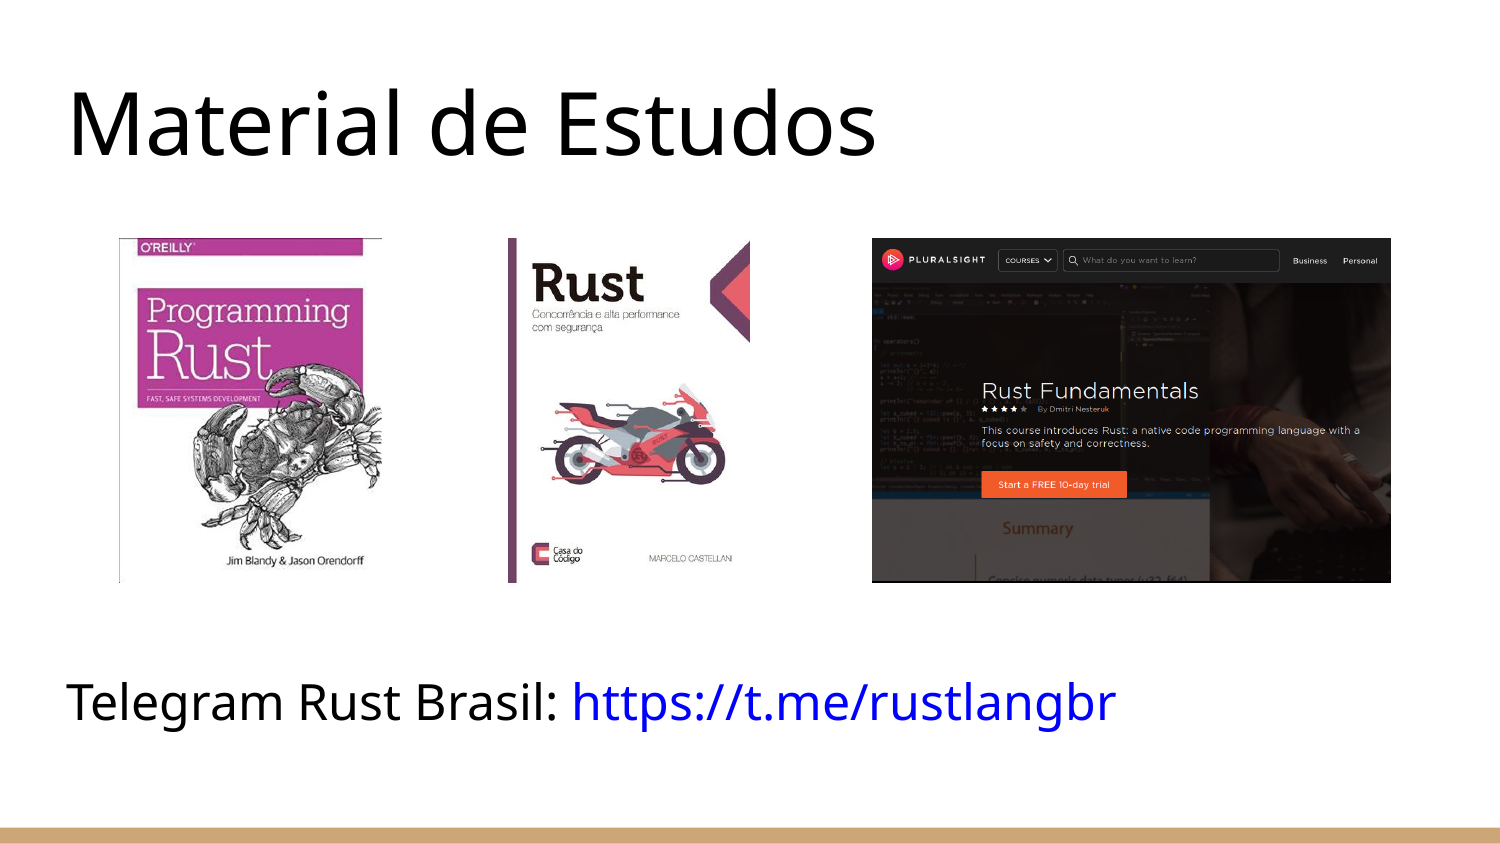

# Material de Estudos
Telegram Rust Brasil: https://t.me/rustlangbr